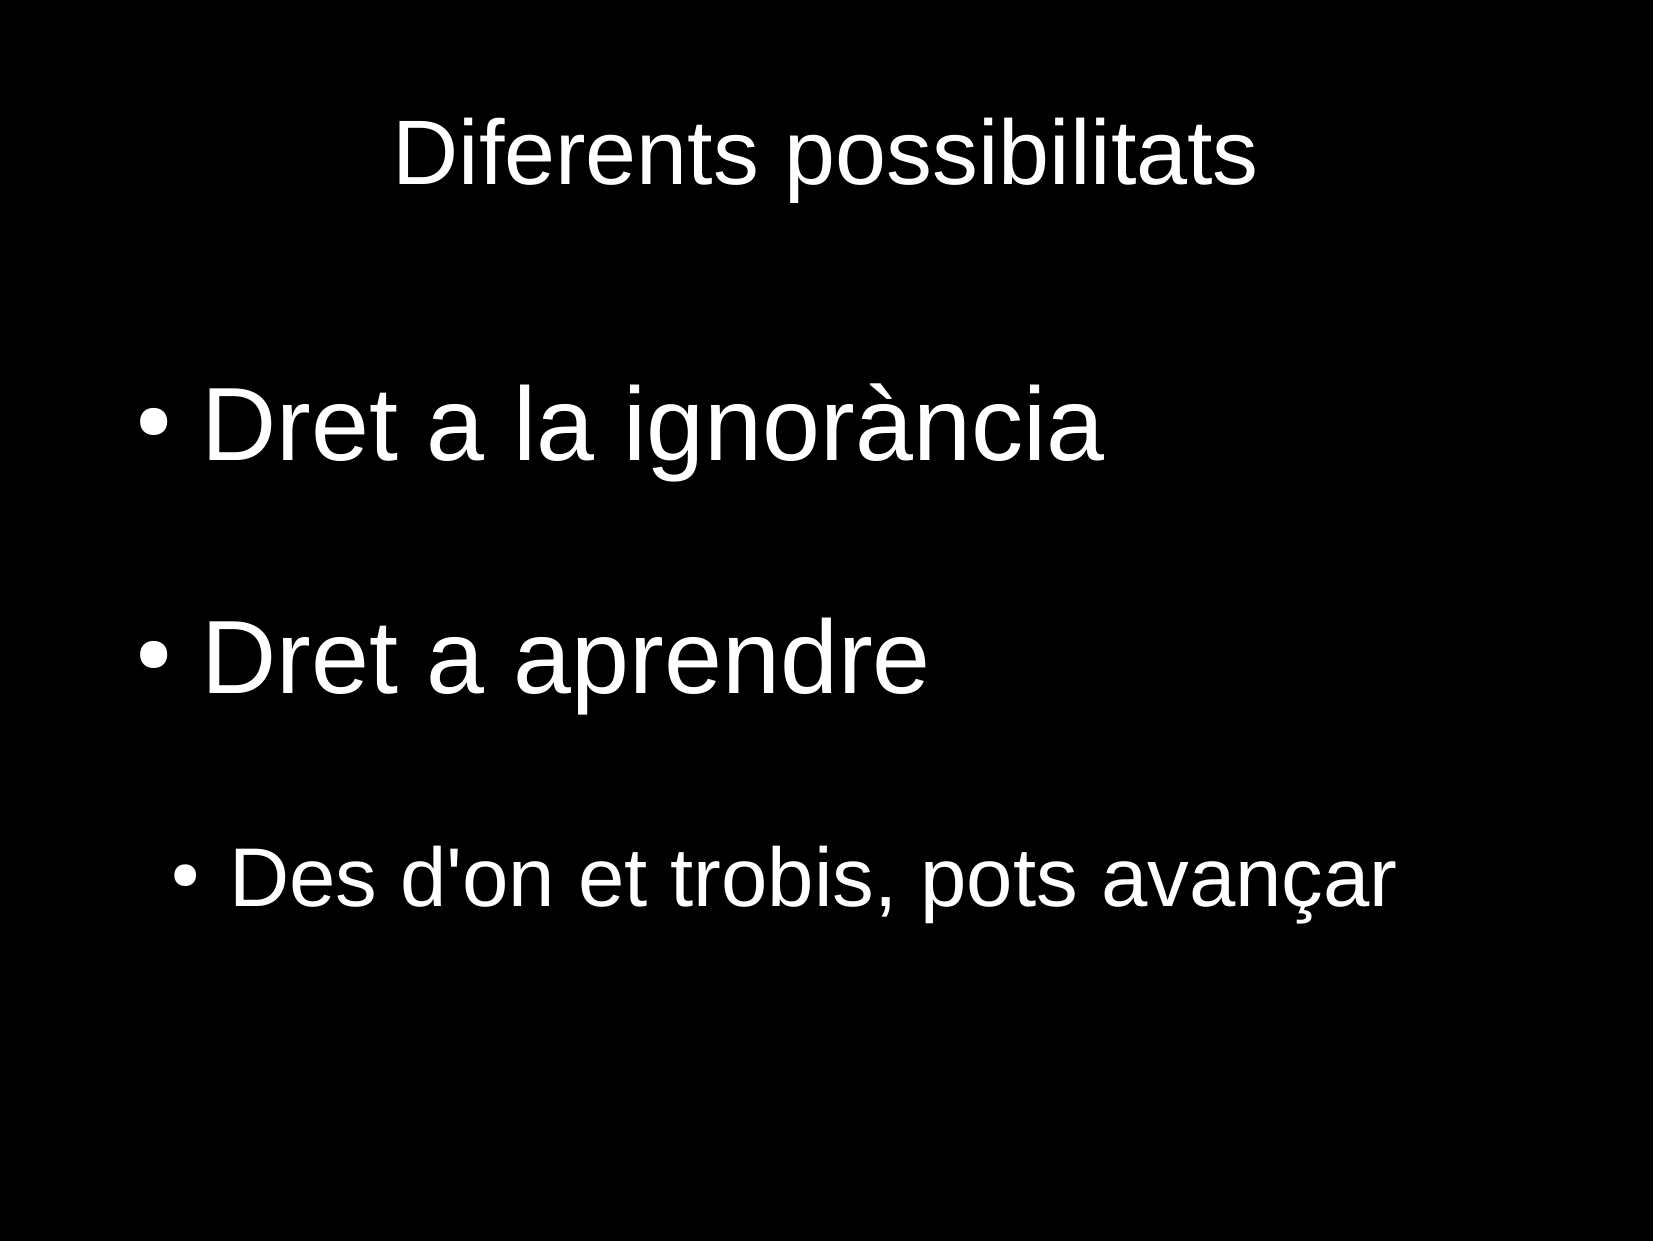

# Diferents possibilitats
 Dret a la ignorància
 Dret a aprendre
 Des d'on et trobis, pots avançar